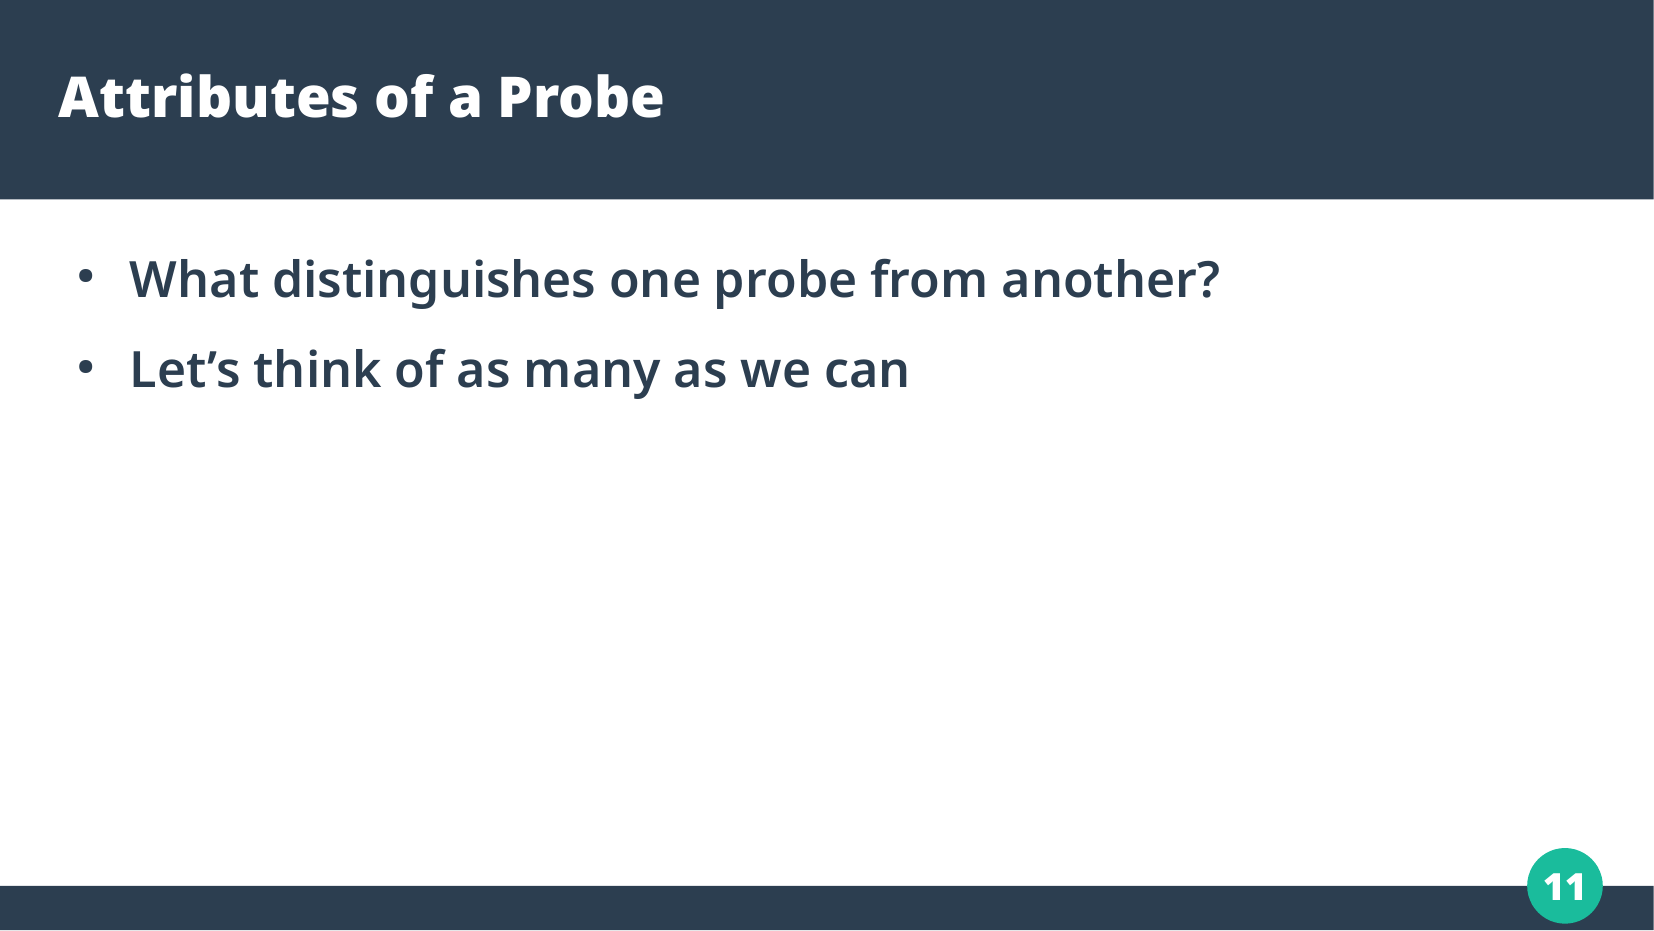

# Attributes of a Probe
What distinguishes one probe from another?
Let’s think of as many as we can